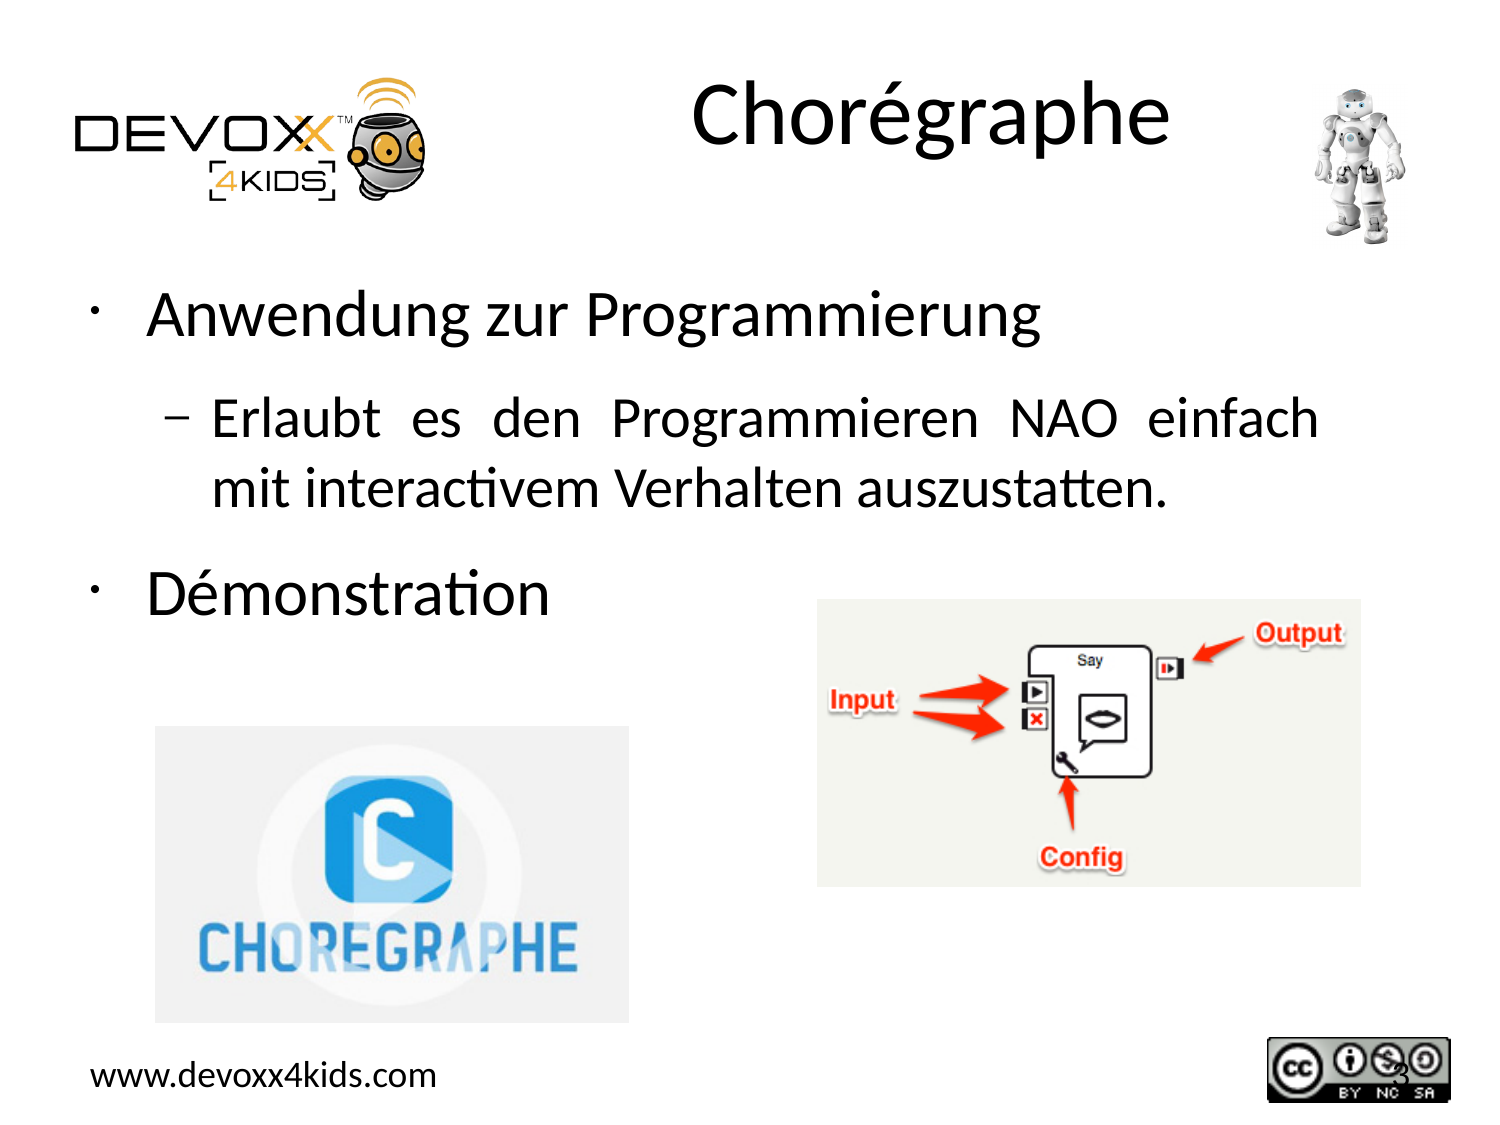

# Chorégraphe
Anwendung zur Programmierung
Erlaubt es den Programmieren NAO einfach mit interactivem Verhalten auszustatten.
Démonstration